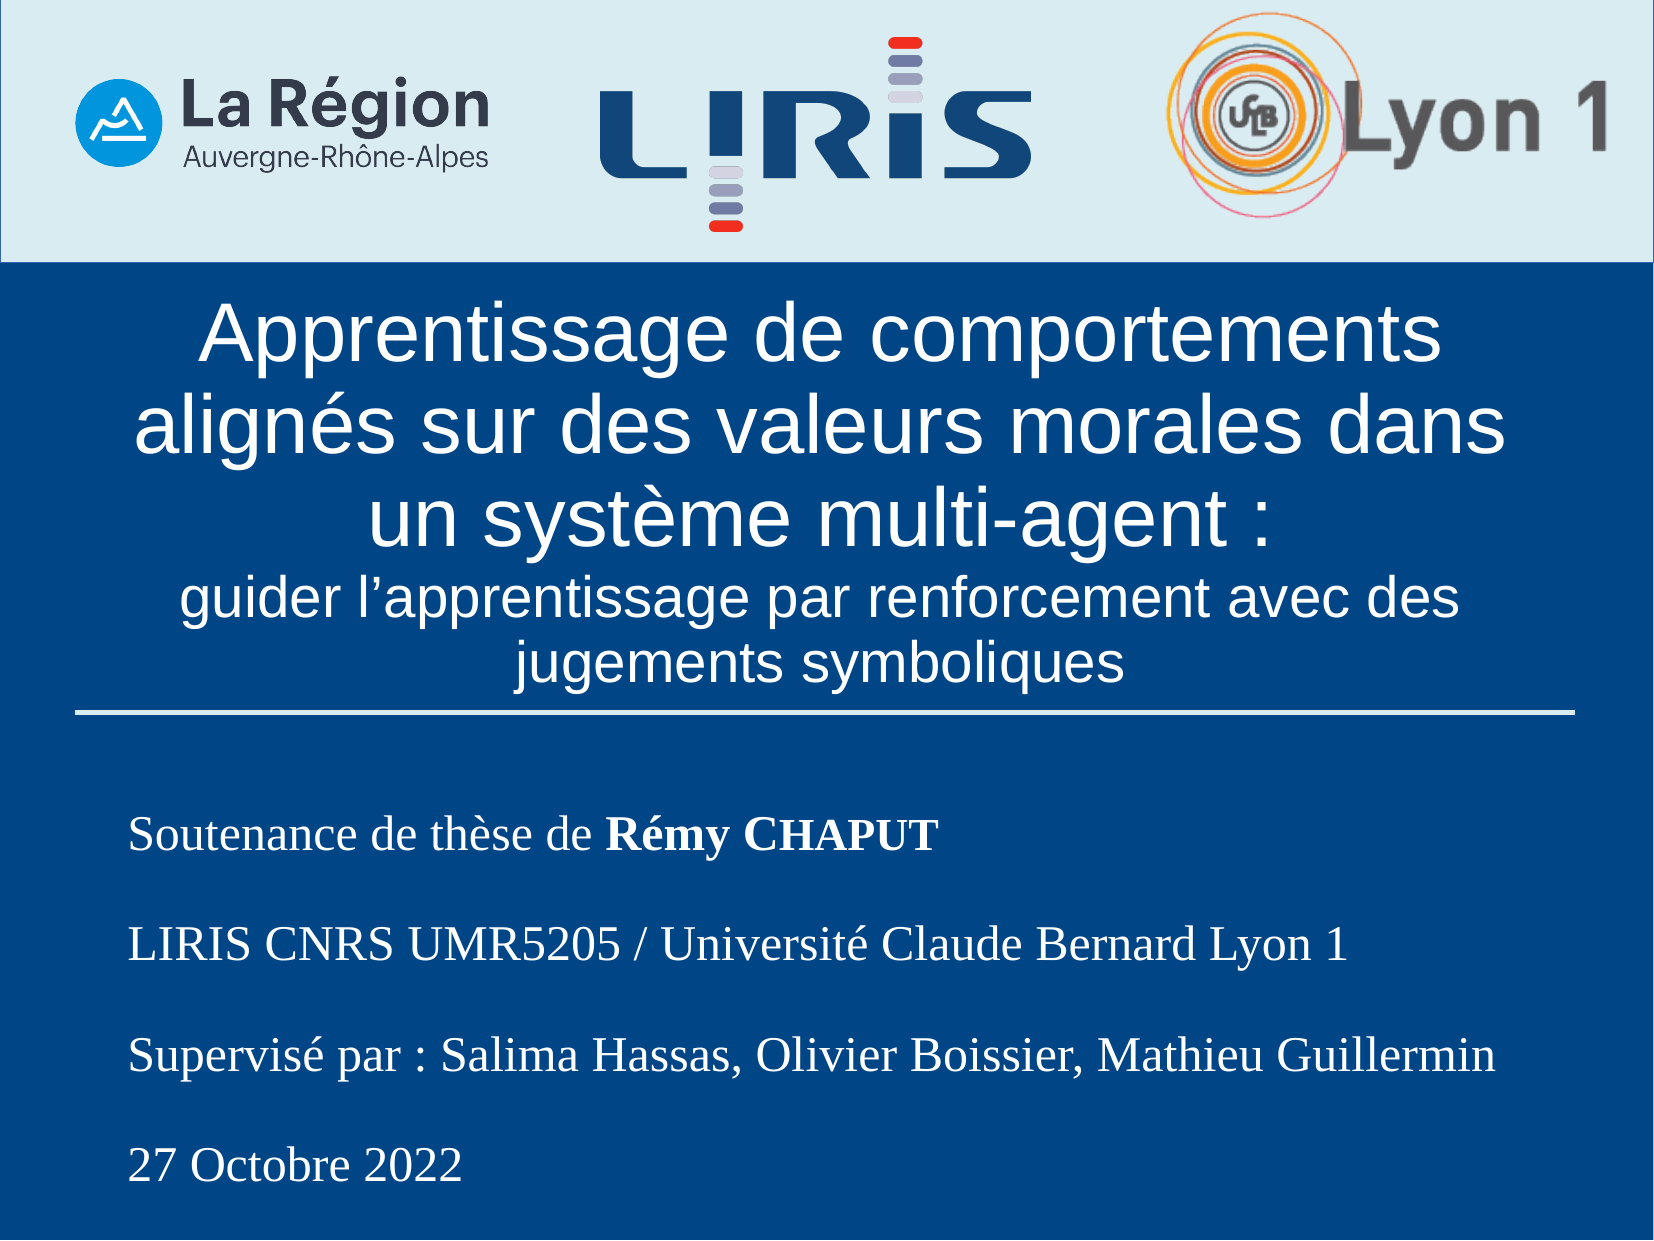

# Apprentissage de comportements alignés sur des valeurs morales dans un système multi-agent : guider l’apprentissage par renforcement avec des jugements symboliques
Soutenance de thèse de Rémy Chaput
LIRIS CNRS UMR5205 / Université Claude Bernard Lyon 1
Supervisé par : Salima Hassas, Olivier Boissier, Mathieu Guillermin
27 Octobre 2022